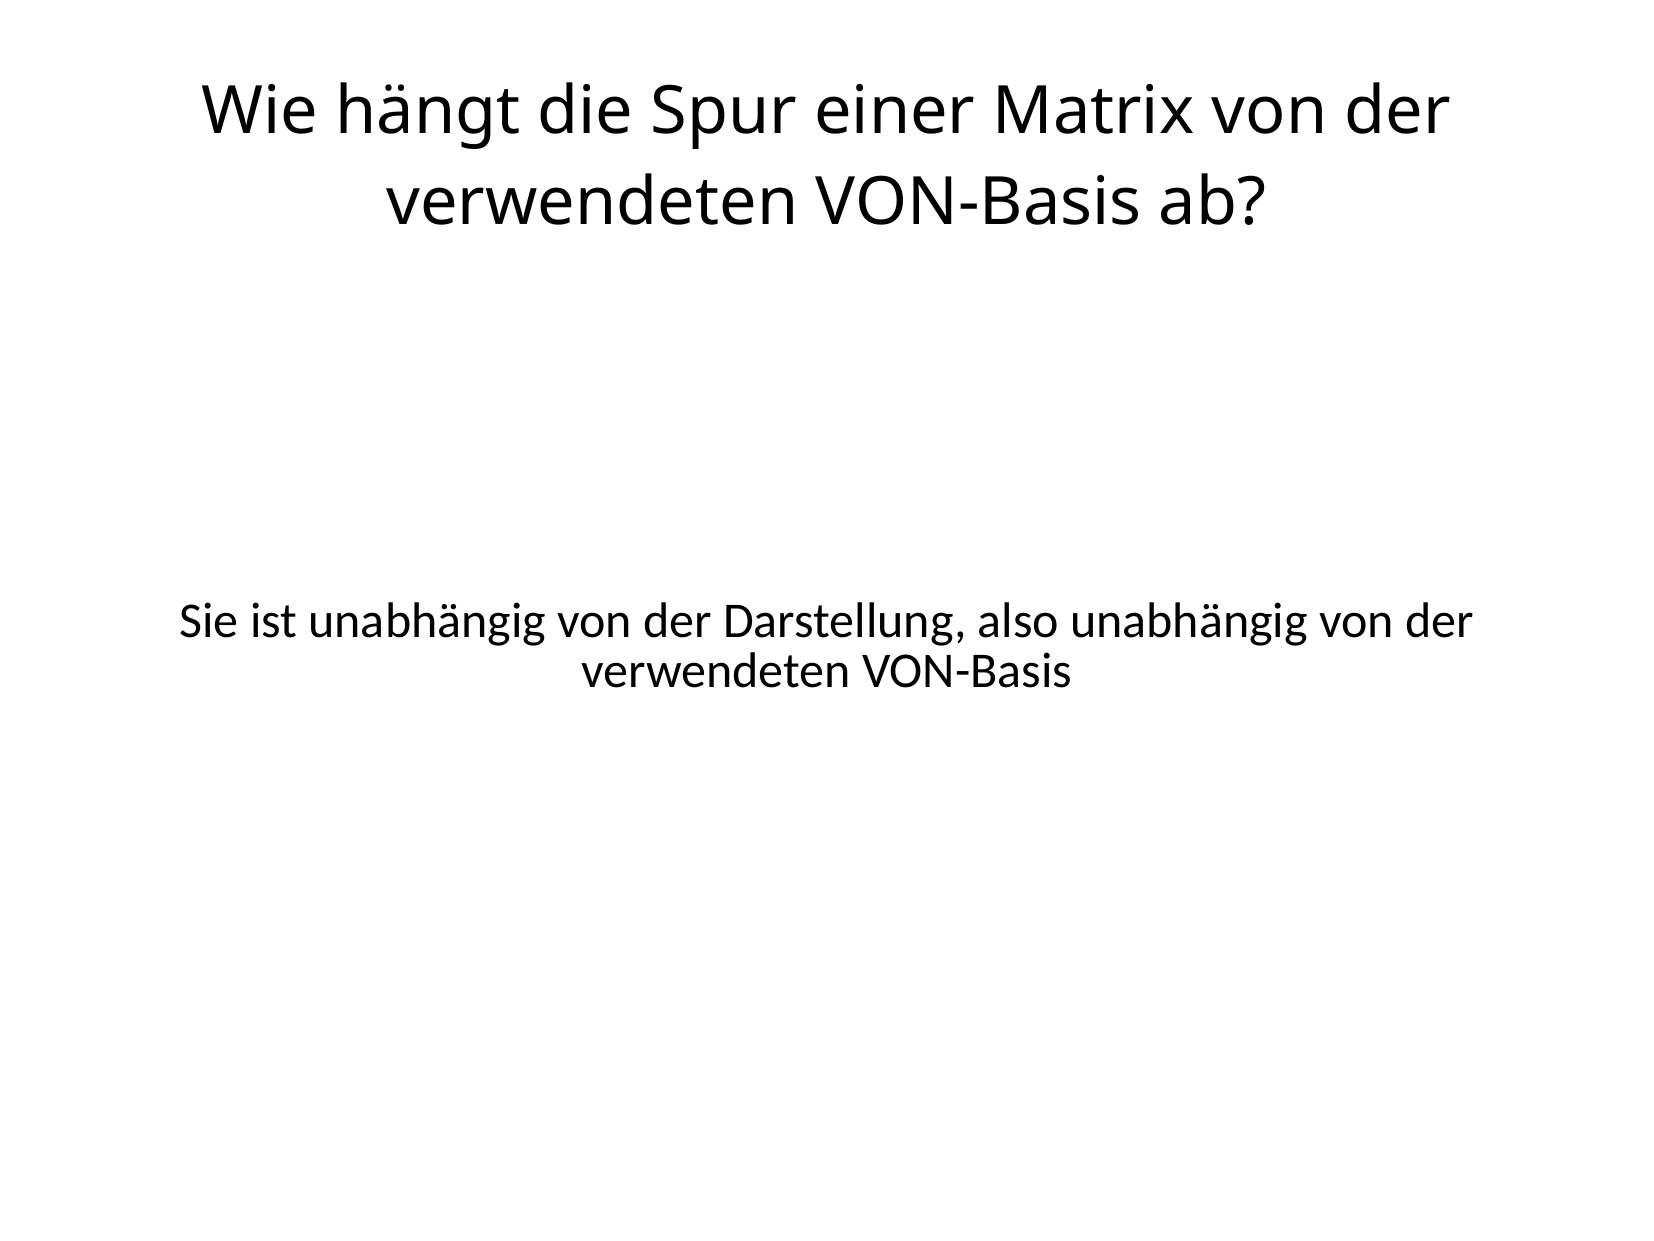

# Wie hängt die Spur einer Matrix von der verwendeten VON-Basis ab?
Sie ist unabhängig von der Darstellung, also unabhängig von der verwendeten VON-Basis